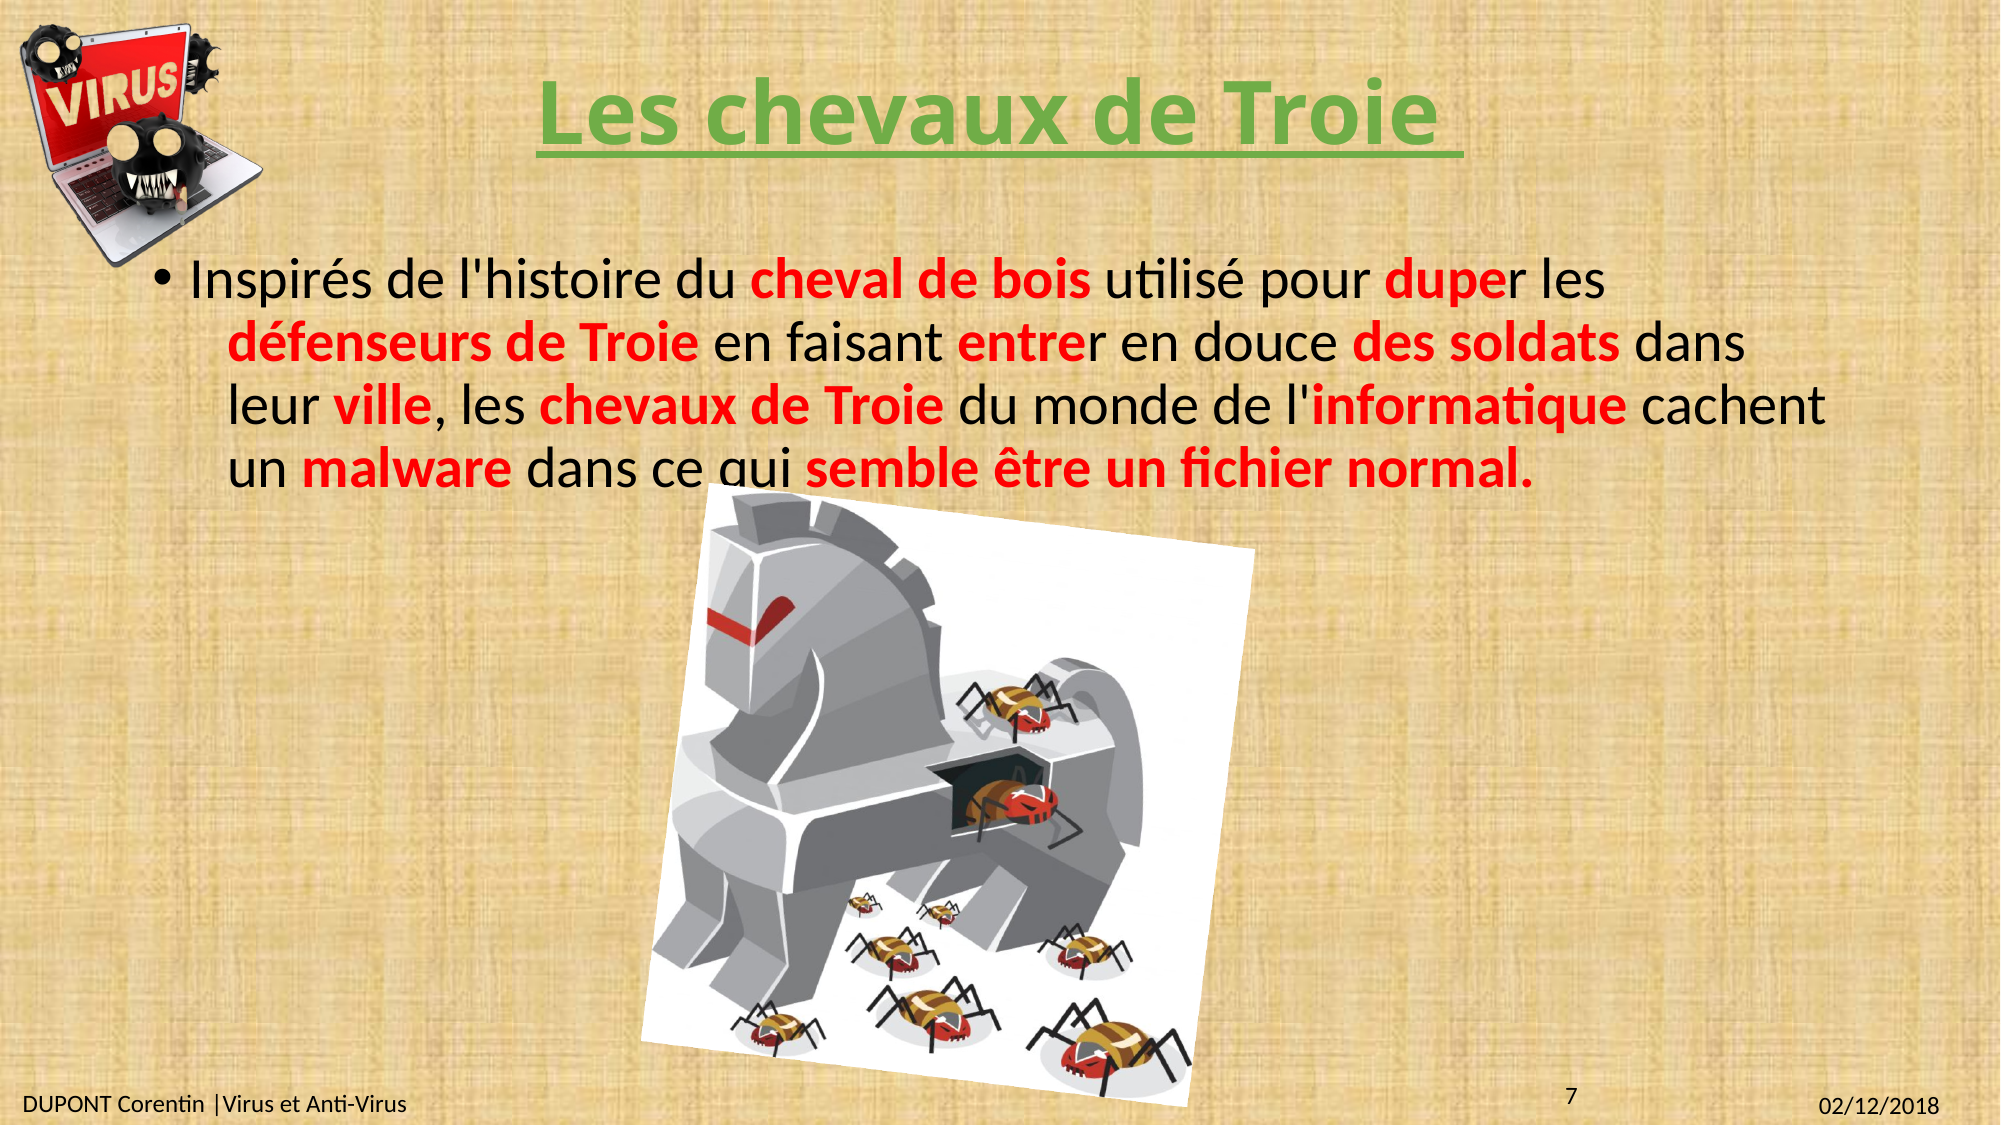

# Les chevaux de Troie
Inspirés de l'histoire du cheval de bois utilisé pour duper les défenseurs de Troie en faisant entrer en douce des soldats dans leur ville, les chevaux de Troie du monde de l'informatique cachent un malware dans ce qui semble être un fichier normal.
DUPONT Corentin |Virus et Anti-Virus
02/12/2018